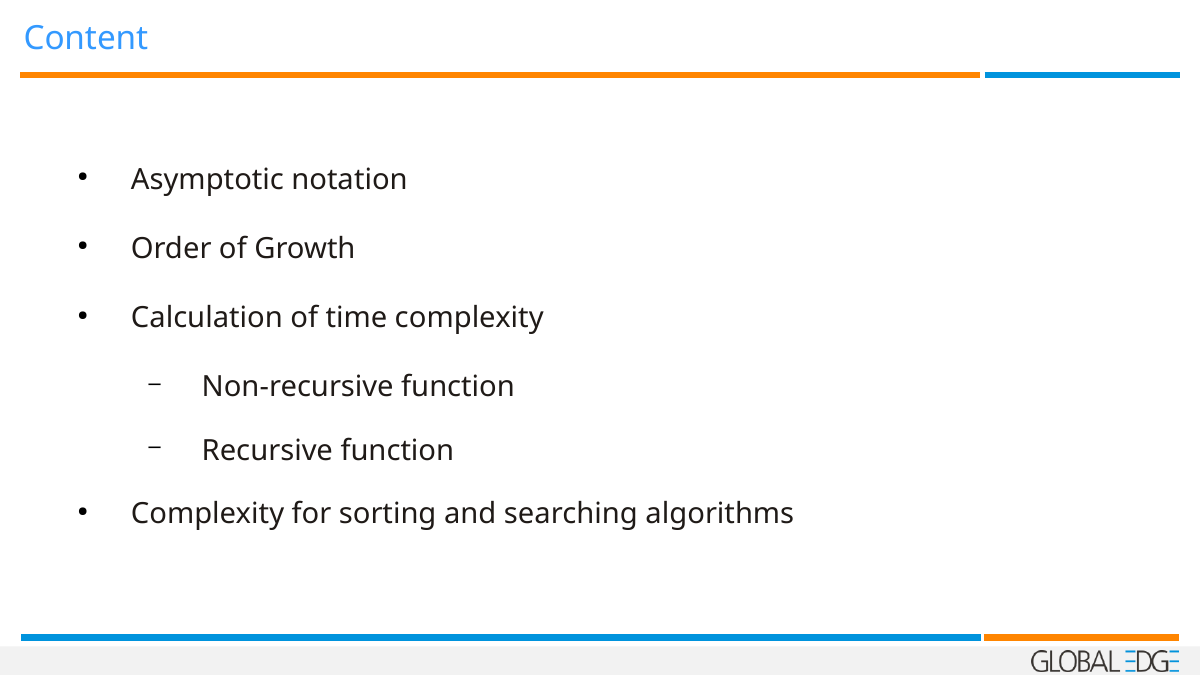

# Content
Asymptotic notation
Order of Growth
Calculation of time complexity
Non-recursive function
Recursive function
Complexity for sorting and searching algorithms